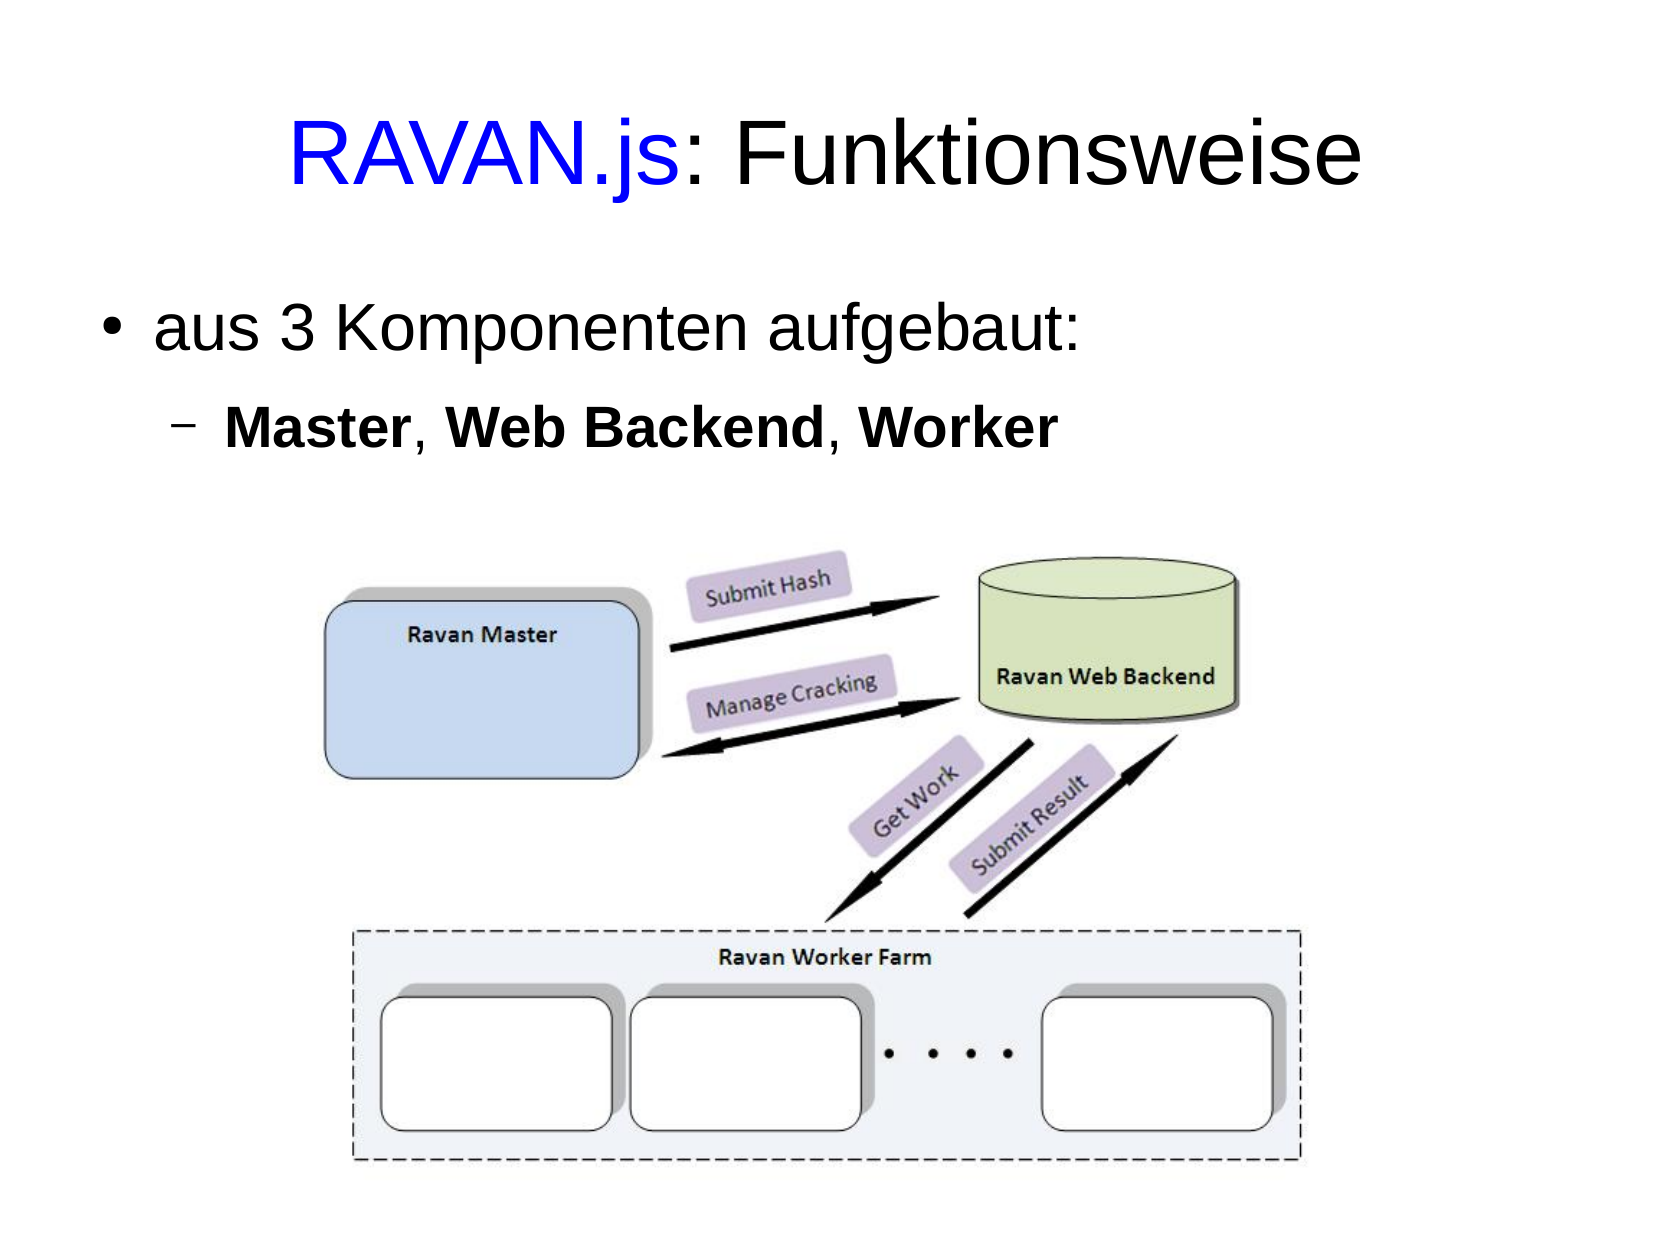

# RAVAN.js: Funktionsweise
aus 3 Komponenten aufgebaut:
Master, Web Backend, Worker